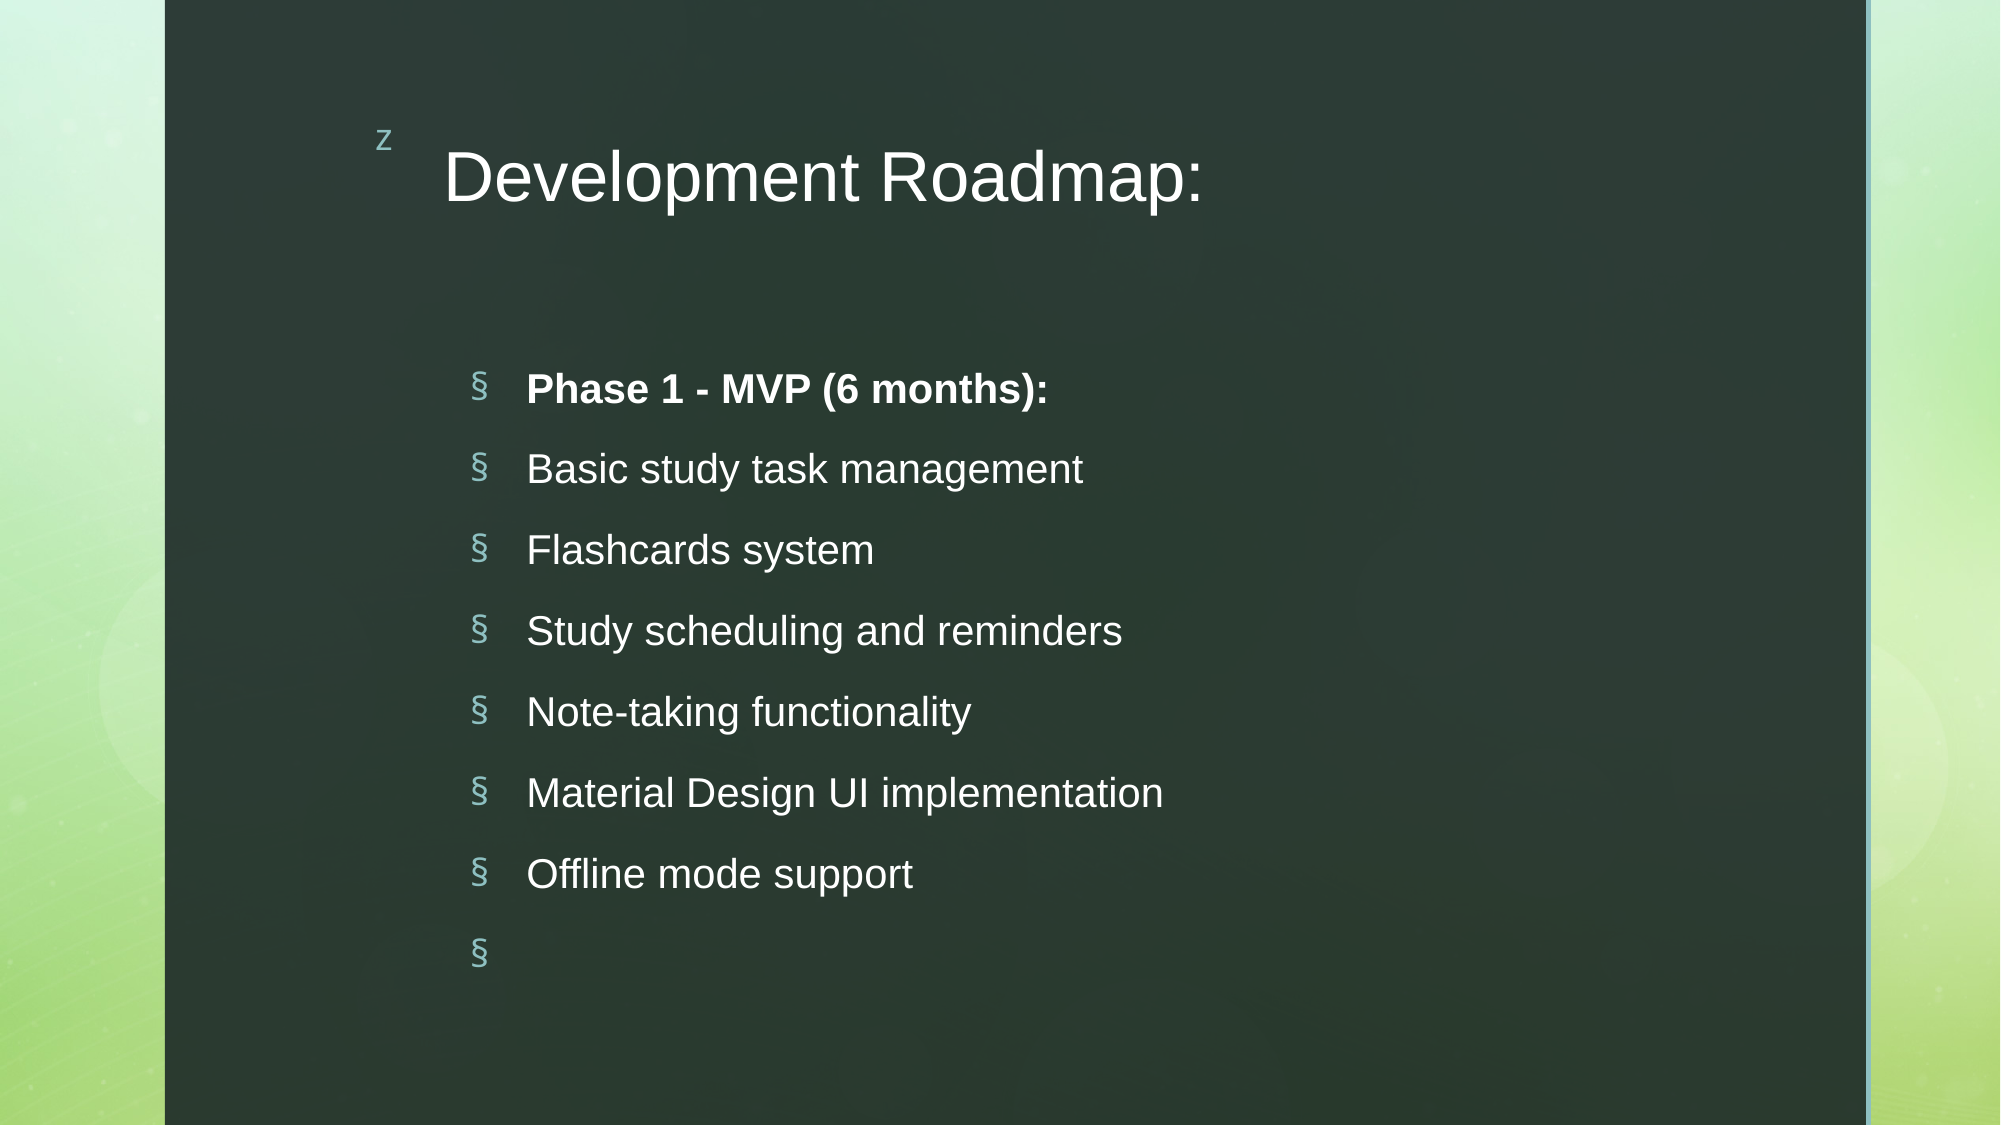

# Development Roadmap:
Phase 1 - MVP (6 months):
Basic study task management
Flashcards system
Study scheduling and reminders
Note-taking functionality
Material Design UI implementation
Offline mode support